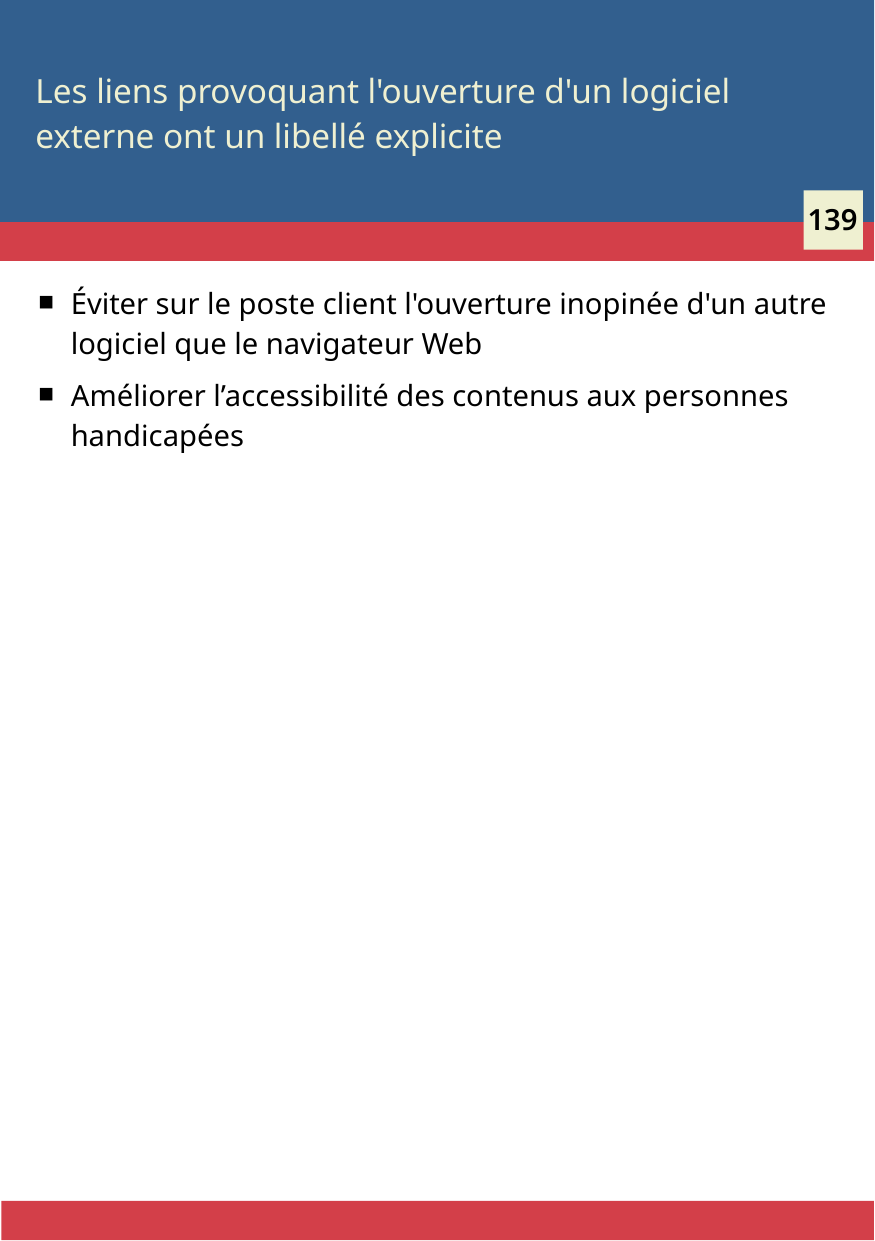

# Les liens provoquant l'ouverture d'un logiciel externe ont un libellé explicite
139
Éviter sur le poste client l'ouverture inopinée d'un autre logiciel que le navigateur Web
Améliorer l’accessibilité des contenus aux personnes handicapées